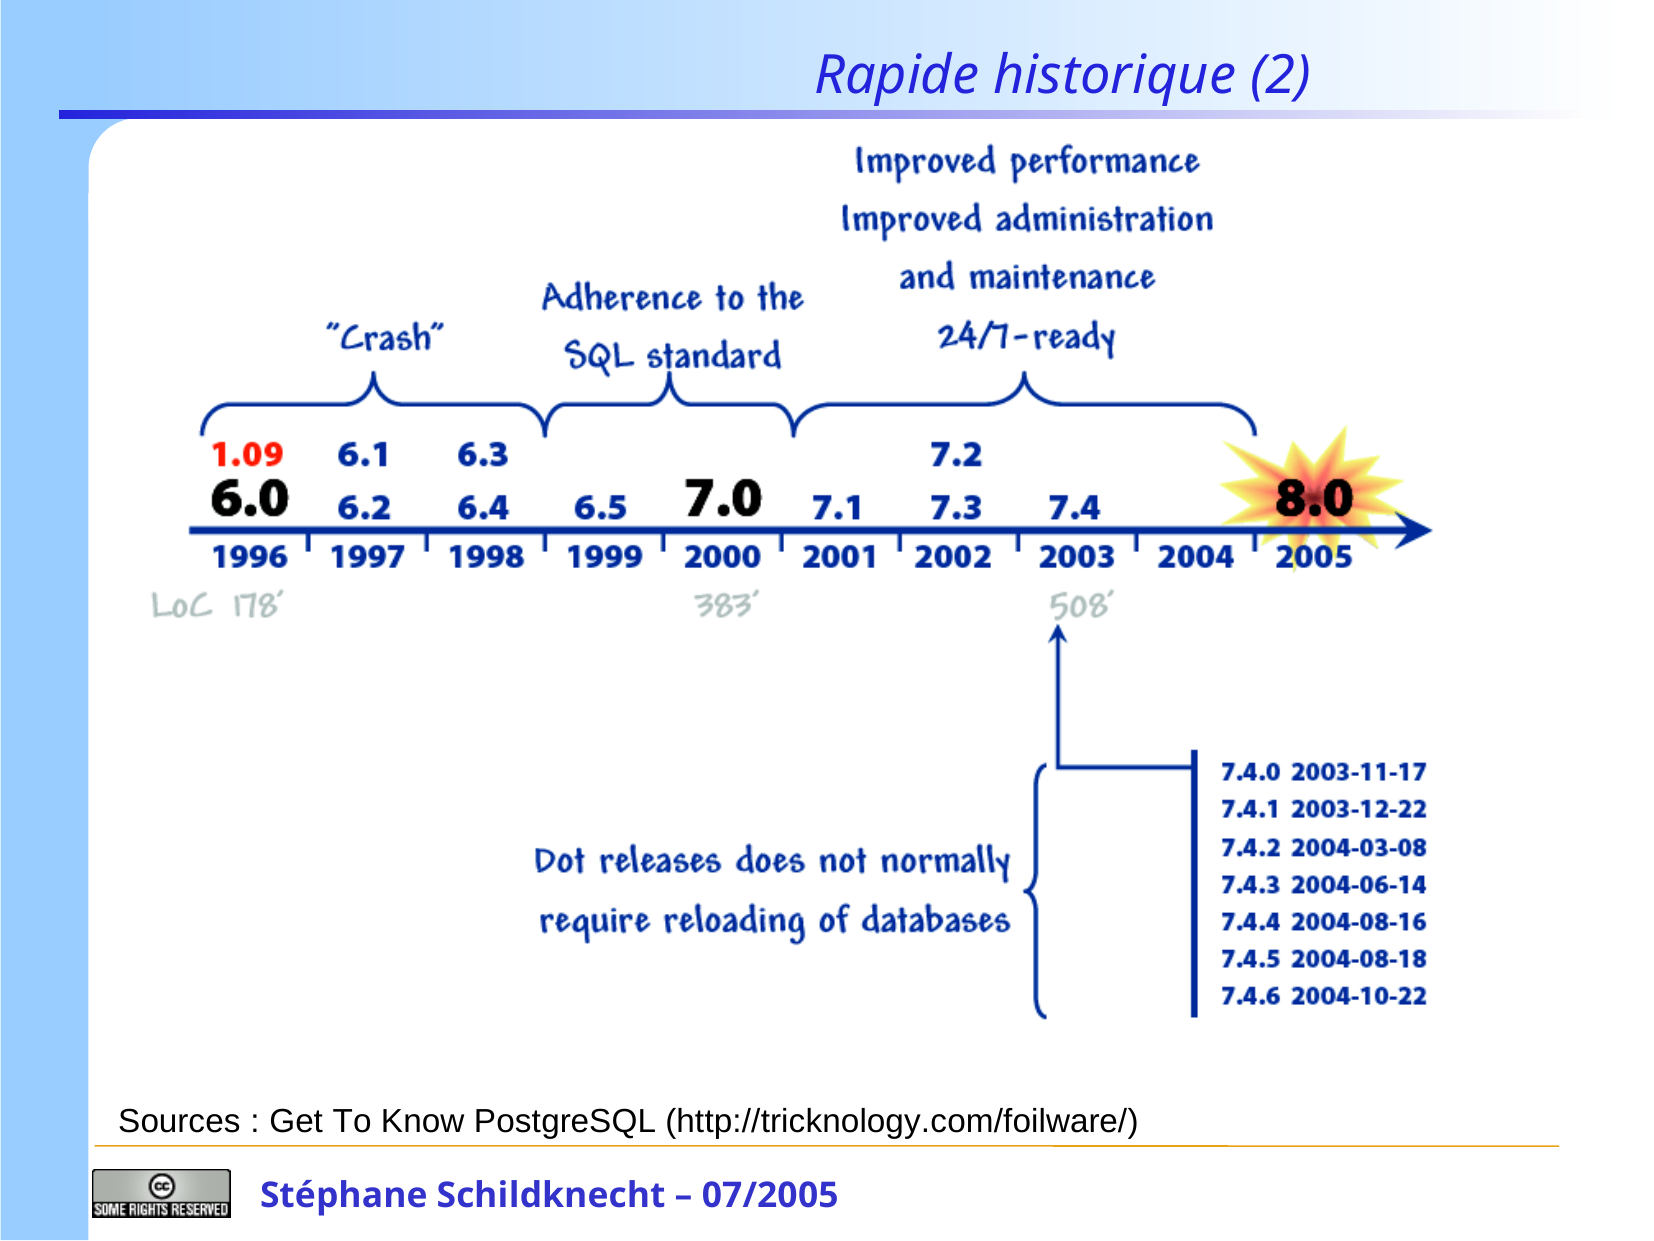

# Rapide historique (2)
Sources : Get To Know PostgreSQL (http://tricknology.com/foilware/)